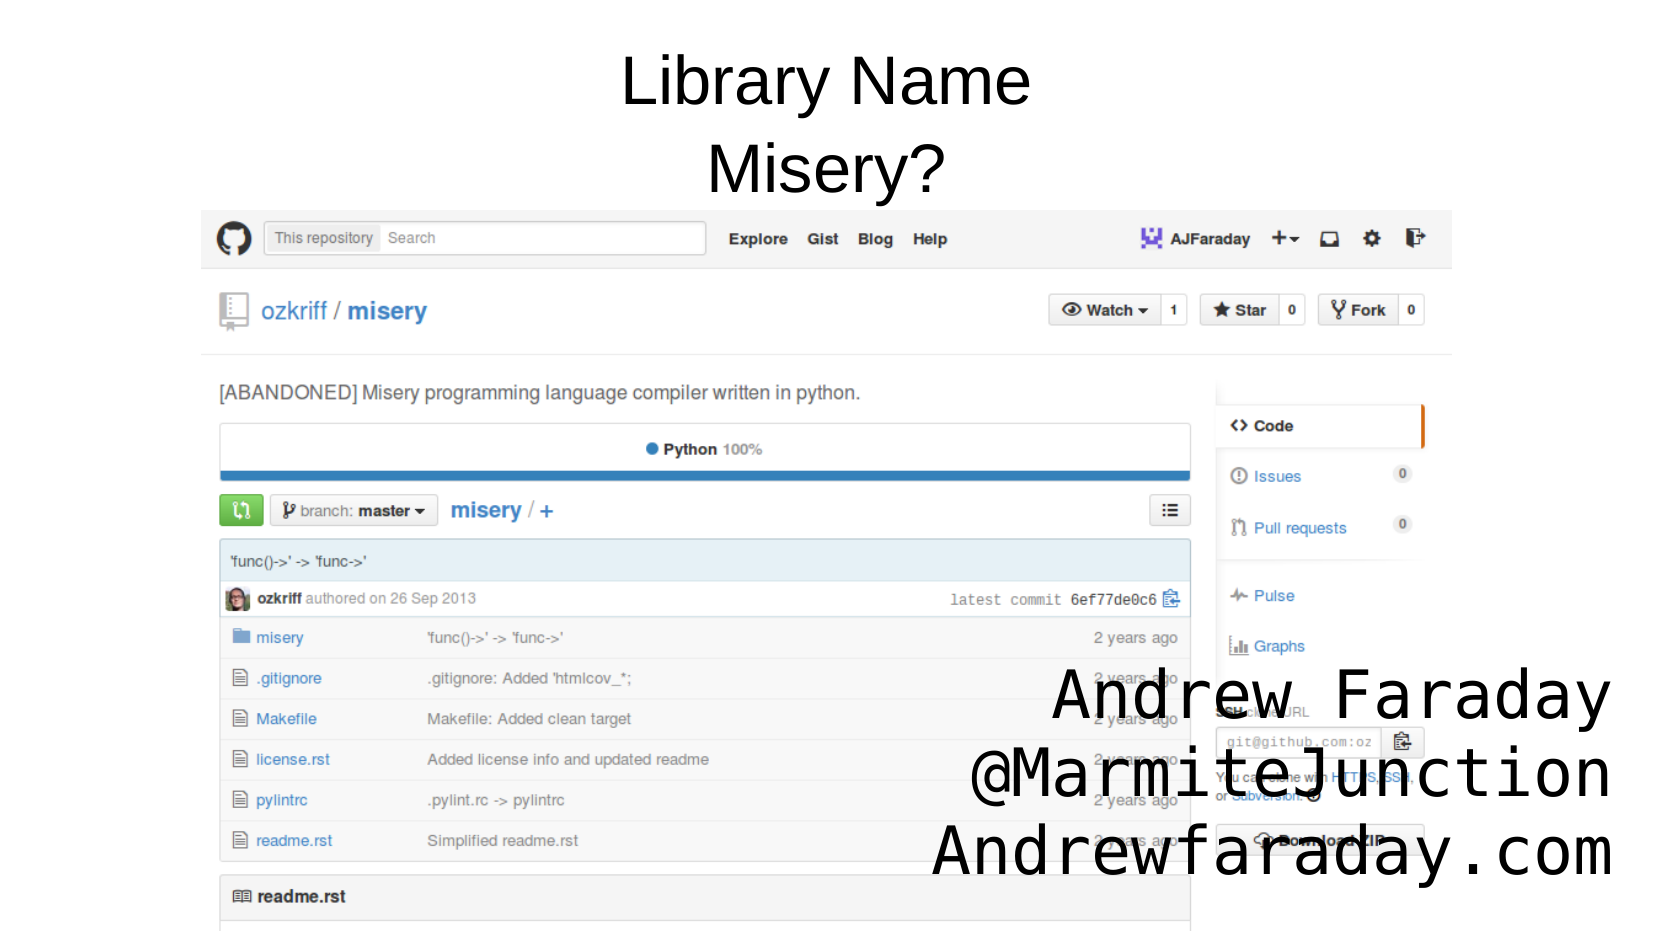

# Library Name
Misery?
Andrew Faraday
@MarmiteJunction
Andrewfaraday.com